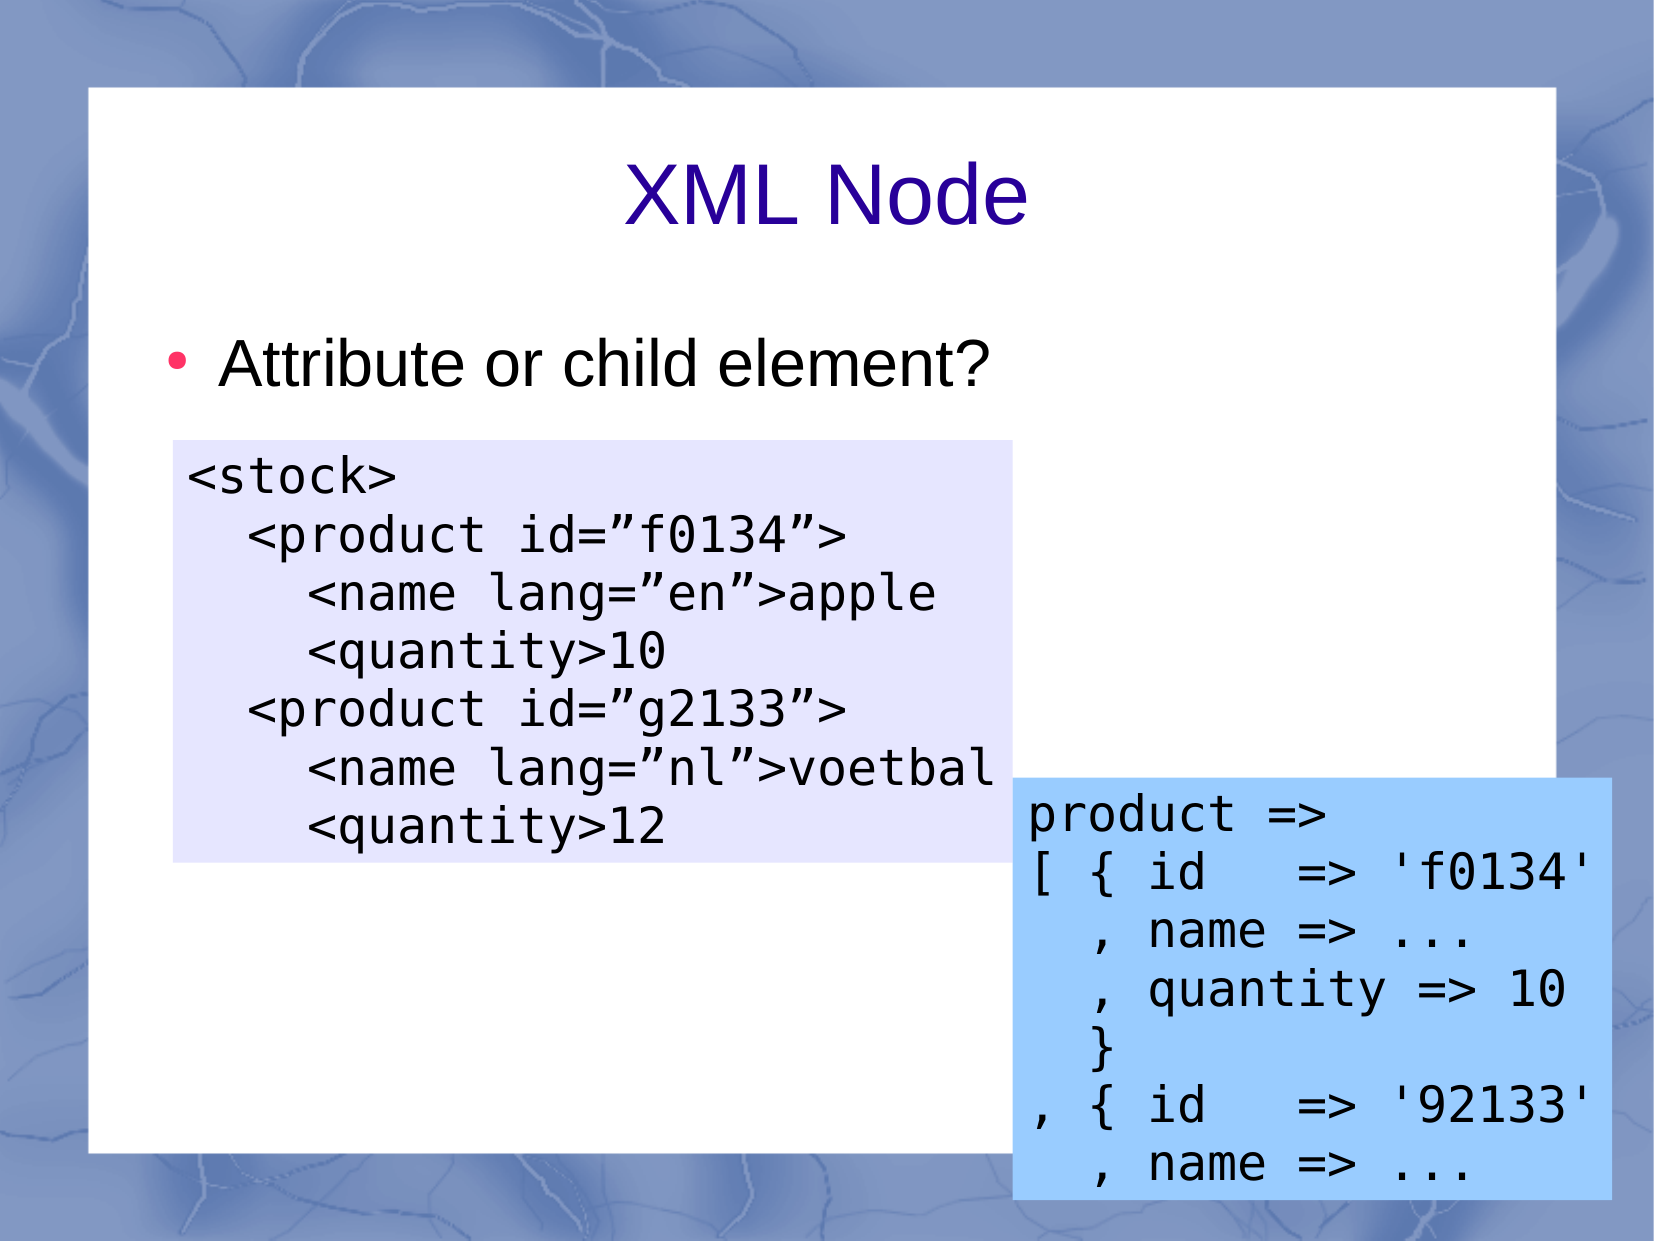

# XML Node
Attribute or child element?
<stock>
 <product id=”f0134”>
 <name lang=”en”>apple
 <quantity>10
 <product id=”g2133”>
 <name lang=”nl”>voetbal
 <quantity>12
product =>
[ { id => 'f0134'
 , name => ...
 , quantity => 10
 }
, { id => '92133'
 , name => ...